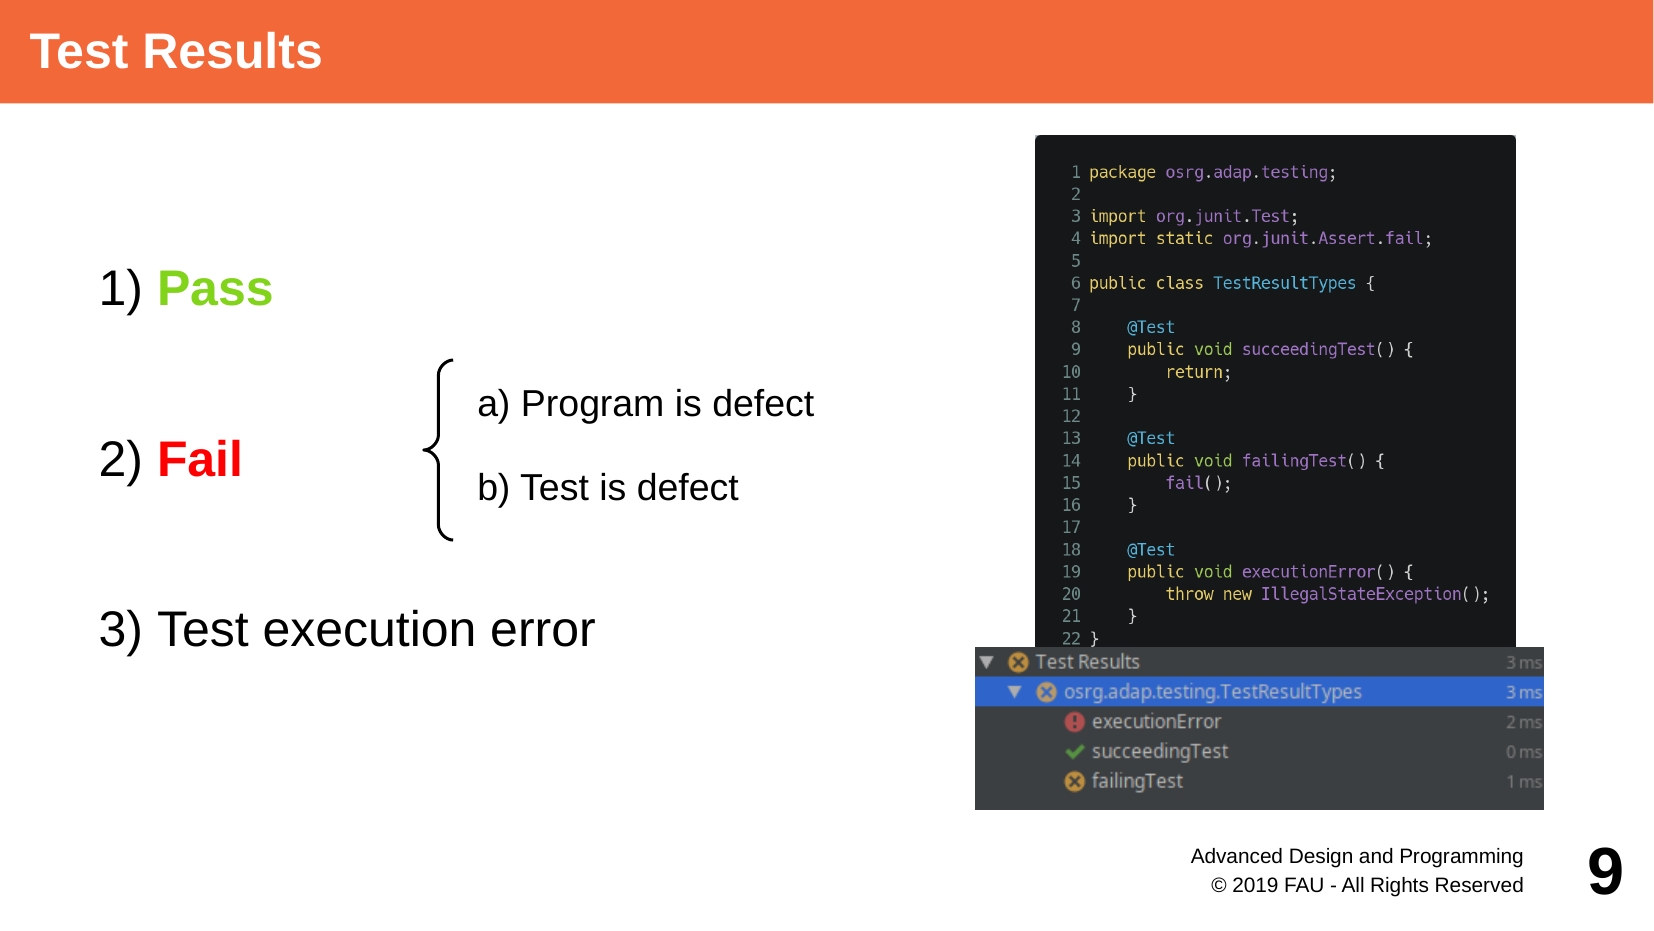

# Test Results
 Pass
 Fail
 Test execution error
a) Program is defect
b) Test is defect
Advanced Design and Programming
9
© 2019 FAU - All Rights Reserved